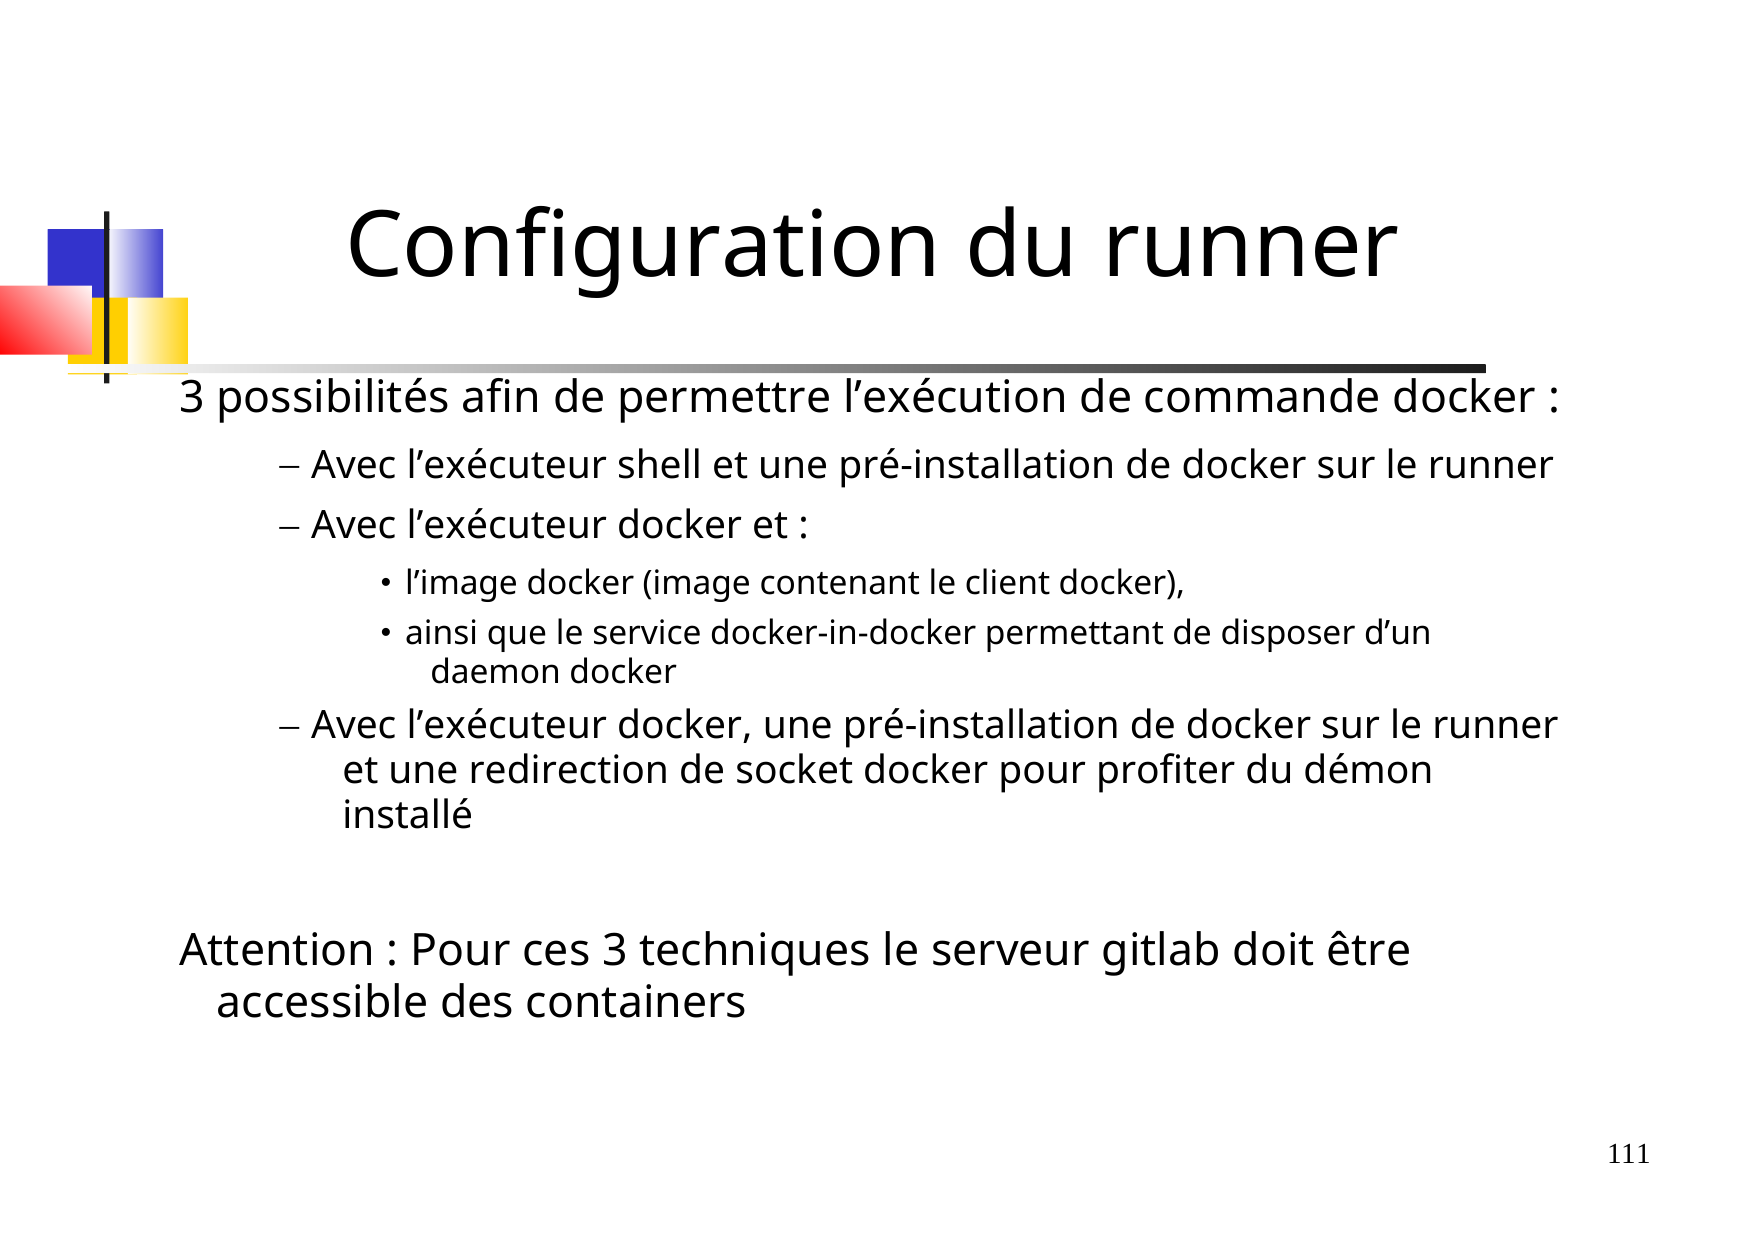

# Configuration du runner
3 possibilités afin de permettre l’exécution de commande docker :
Avec l’exécuteur shell et une pré-installation de docker sur le runner
Avec l’exécuteur docker et :
l’image docker (image contenant le client docker),
ainsi que le service docker-in-docker permettant de disposer d’un daemon docker
Avec l’exécuteur docker, une pré-installation de docker sur le runner et une redirection de socket docker pour profiter du démon installé
Attention : Pour ces 3 techniques le serveur gitlab doit être accessible des containers